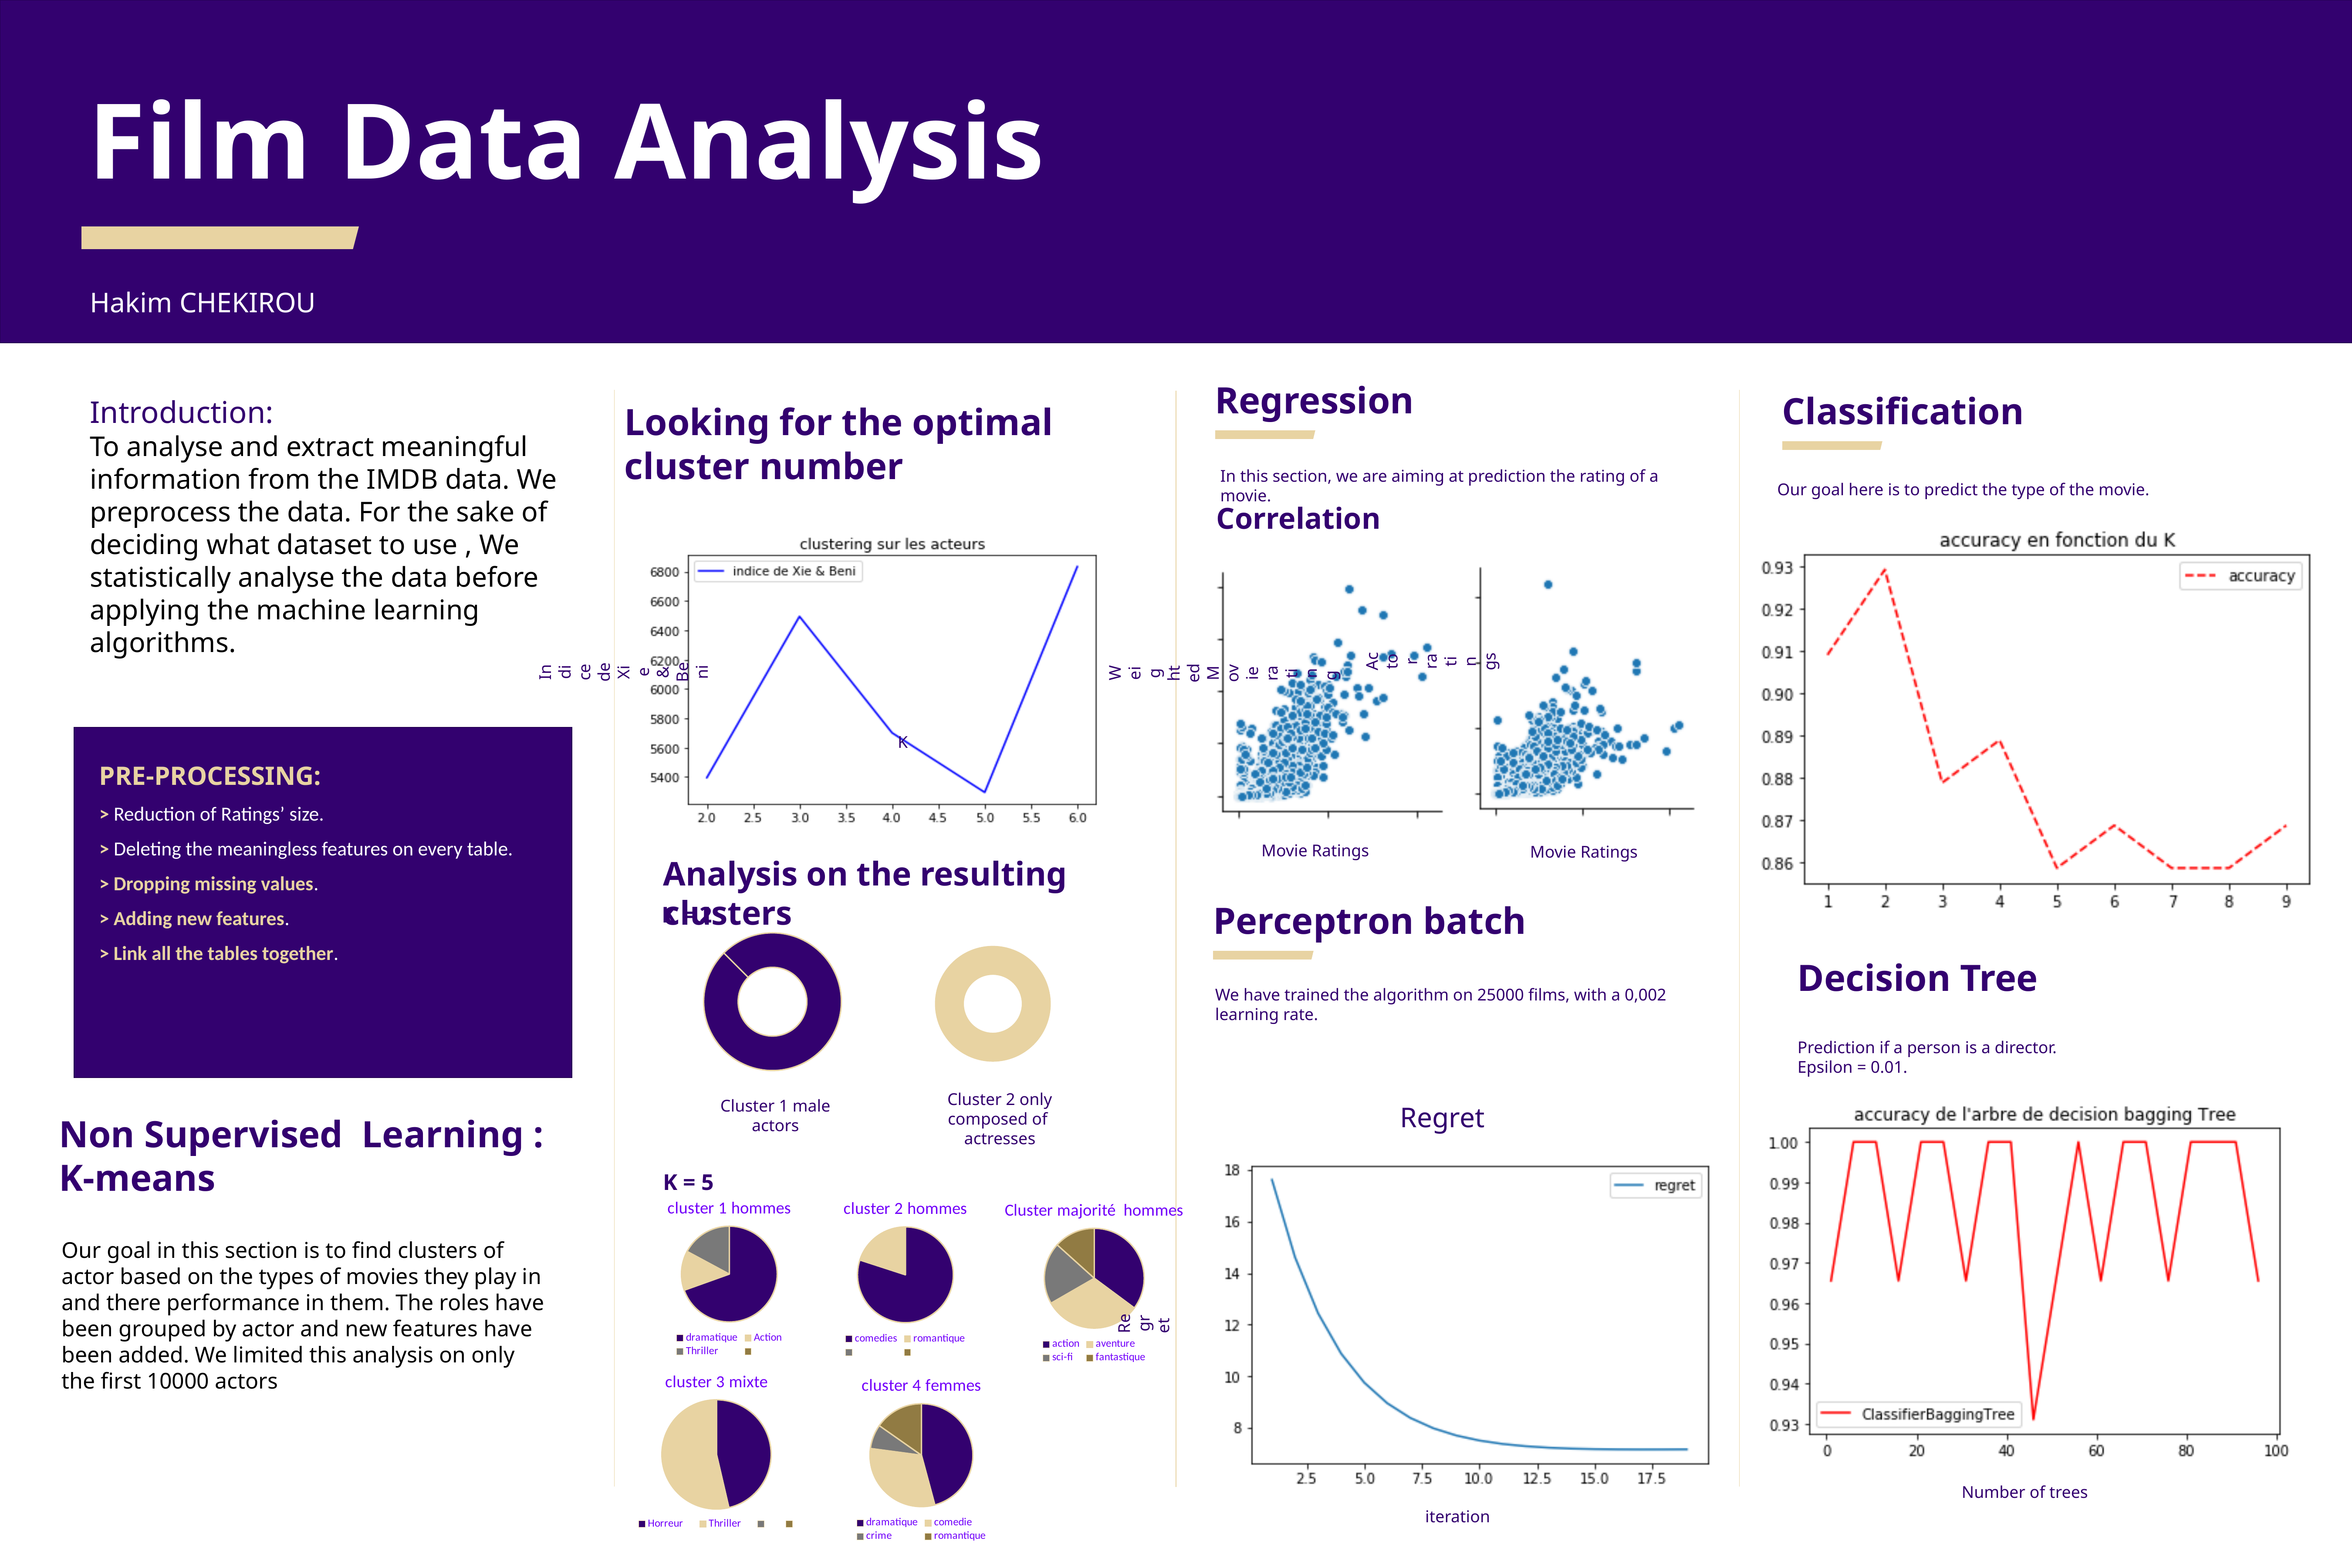

# Film Data Analysis
Hakim CHEKIROU
Regression
Classification
Introduction:
To analyse and extract meaningful information from the IMDB data. We preprocess the data. For the sake of deciding what dataset to use , We statistically analyse the data before applying the machine learning algorithms.
Looking for the optimal cluster number
In this section, we are aiming at prediction the rating of a movie.
Our goal here is to predict the type of the movie.
Correlation
[unsupported chart]
Actor ratings
Indice de Xie & Beni
Weighted Movie rating
K
PRE-PROCESSING:
> Reduction of Ratings’ size.
> Deleting the meaningless features on every table.
> Dropping missing values.
> Adding new features.
> Link all the tables together.
[unsupported chart]
Movie Ratings
Movie Ratings
[unsupported chart]
Analysis on the resulting clusters
Perceptron batch
K = 2
### Chart
| Category | Sales |
|---|---|
| 1st Qtr | 1.0 |
| 2nd Qtr | 0.0 |
| 3rd Qtr | 0.0 |
### Chart
| Category | Sales |
|---|---|
| 1st Qtr | 0.0 |
| 2nd Qtr | 1.0 |
| 3rd Qtr | 0.0 |
| None | None |Decision Tree
We have trained the algorithm on 25000 films, with a 0,002 learning rate.
Prediction if a person is a director.
Epsilon = 0.01.
Cluster 2 only composed of actresses
Cluster 1 male actors
Regret
Non Supervised Learning : K-means
K = 5
### Chart: cluster 1 hommes
| Category | cluster 1 |
|---|---|
| dramatique | 0.73 |
| Action | 0.14 |
| Thriller | 0.18 |
| None | None |
### Chart: cluster 2 hommes
| Category | Ventes |
|---|---|
| comedies | 0.8 |
| romantique | 0.2 |
| None | None |
| None | None |
### Chart: Cluster majorité hommes
| Category | Ventes |
|---|---|
| action | 0.58 |
| aventure | 0.52 |
| sci-fi | 0.33 |
| fantastique | 0.22 |Regret
Our goal in this section is to find clusters of actor based on the types of movies they play in and there performance in them. The roles have been grouped by actor and new features have been added. We limited this analysis on only the first 10000 actors
PHOTO HERE
### Chart: cluster 3 mixte
| Category | Ventes |
|---|---|
| Horreur | 0.57 |
| Thriller | 0.66 |
| None | None |
| None | None |
### Chart: cluster 4 femmes
| Category | Ventes |
|---|---|
| dramatique | 0.6 |
| comedie | 0.41 |
| crime | 0.1 |
| romantique | 0.2 |Number of trees
iteration